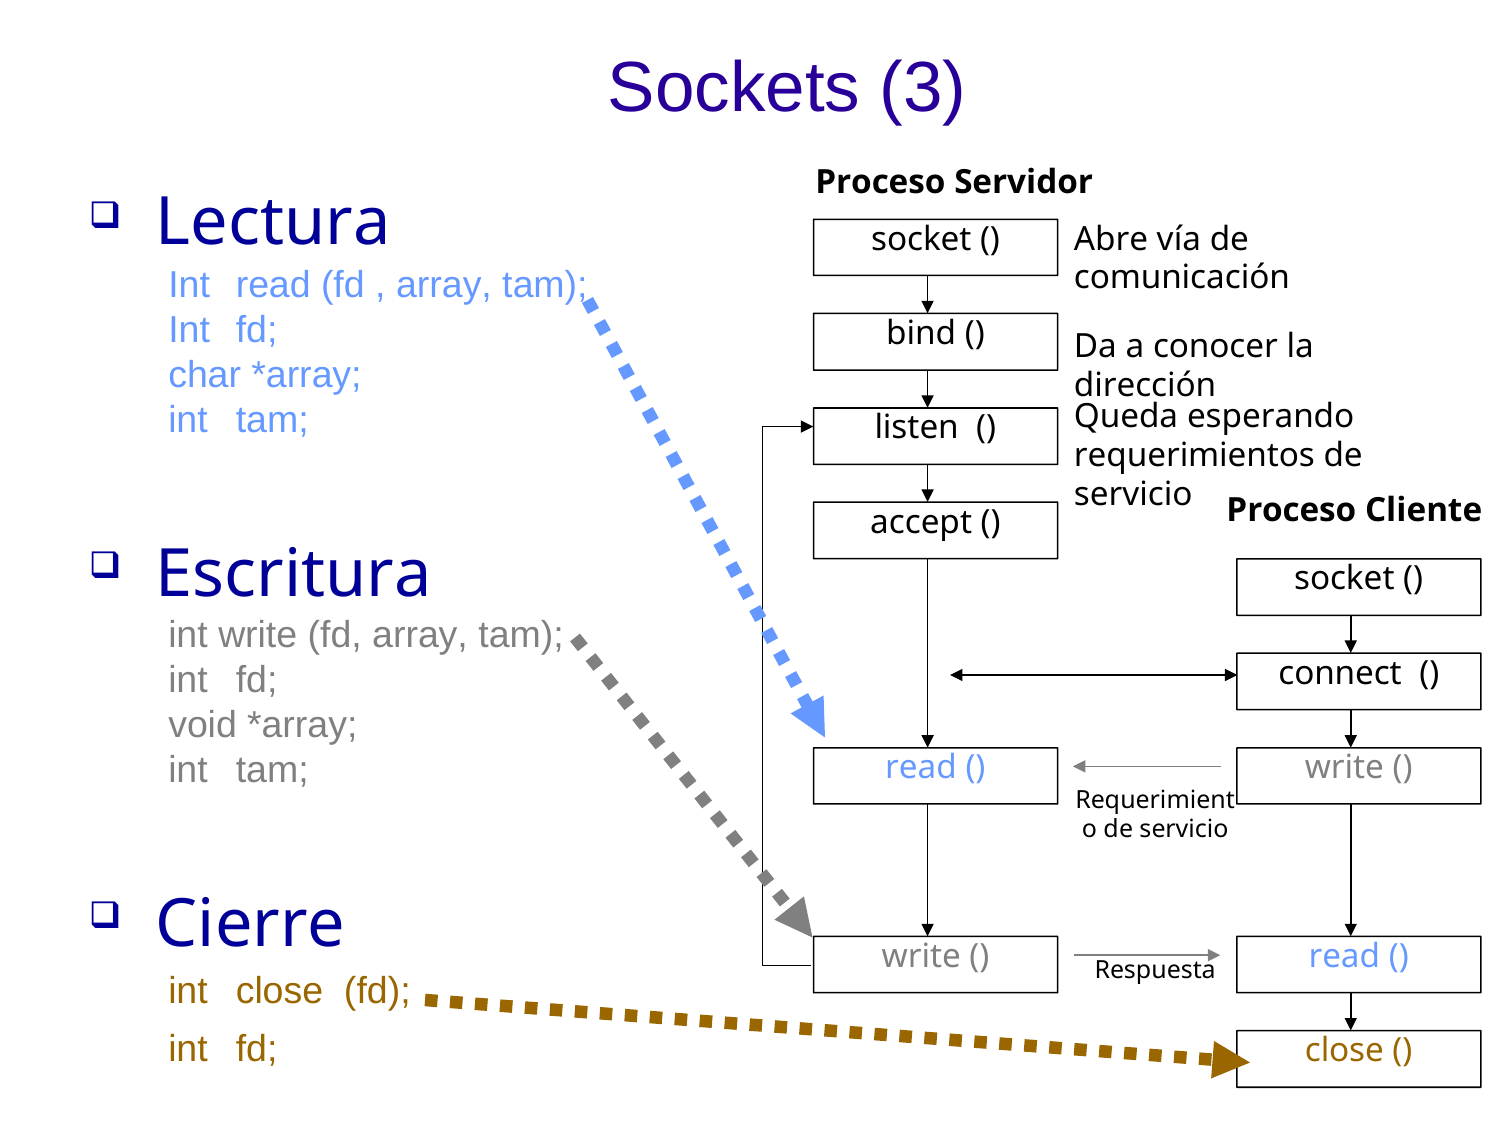

# Sockets (3)‏
Proceso Servidor
socket ()‏
Abre vía de comunicación
bind ()‏
Da a conocer la dirección
Queda esperando requerimientos de servicio
listen ()‏
Proceso Cliente
accept ()‏
socket ()‏
connect ()‏
read ()‏
write ()‏
Requerimiento de servicio
write ()‏
read ()‏
Respuesta
close ()‏
 Lectura
Int	read (fd , array, tam);
Int	fd;
char *array;
int	tam;
 Escritura
int write (fd, array, tam);
int	fd;
void *array;
int	tam;
 Cierre
int 	close (fd);
int	fd;